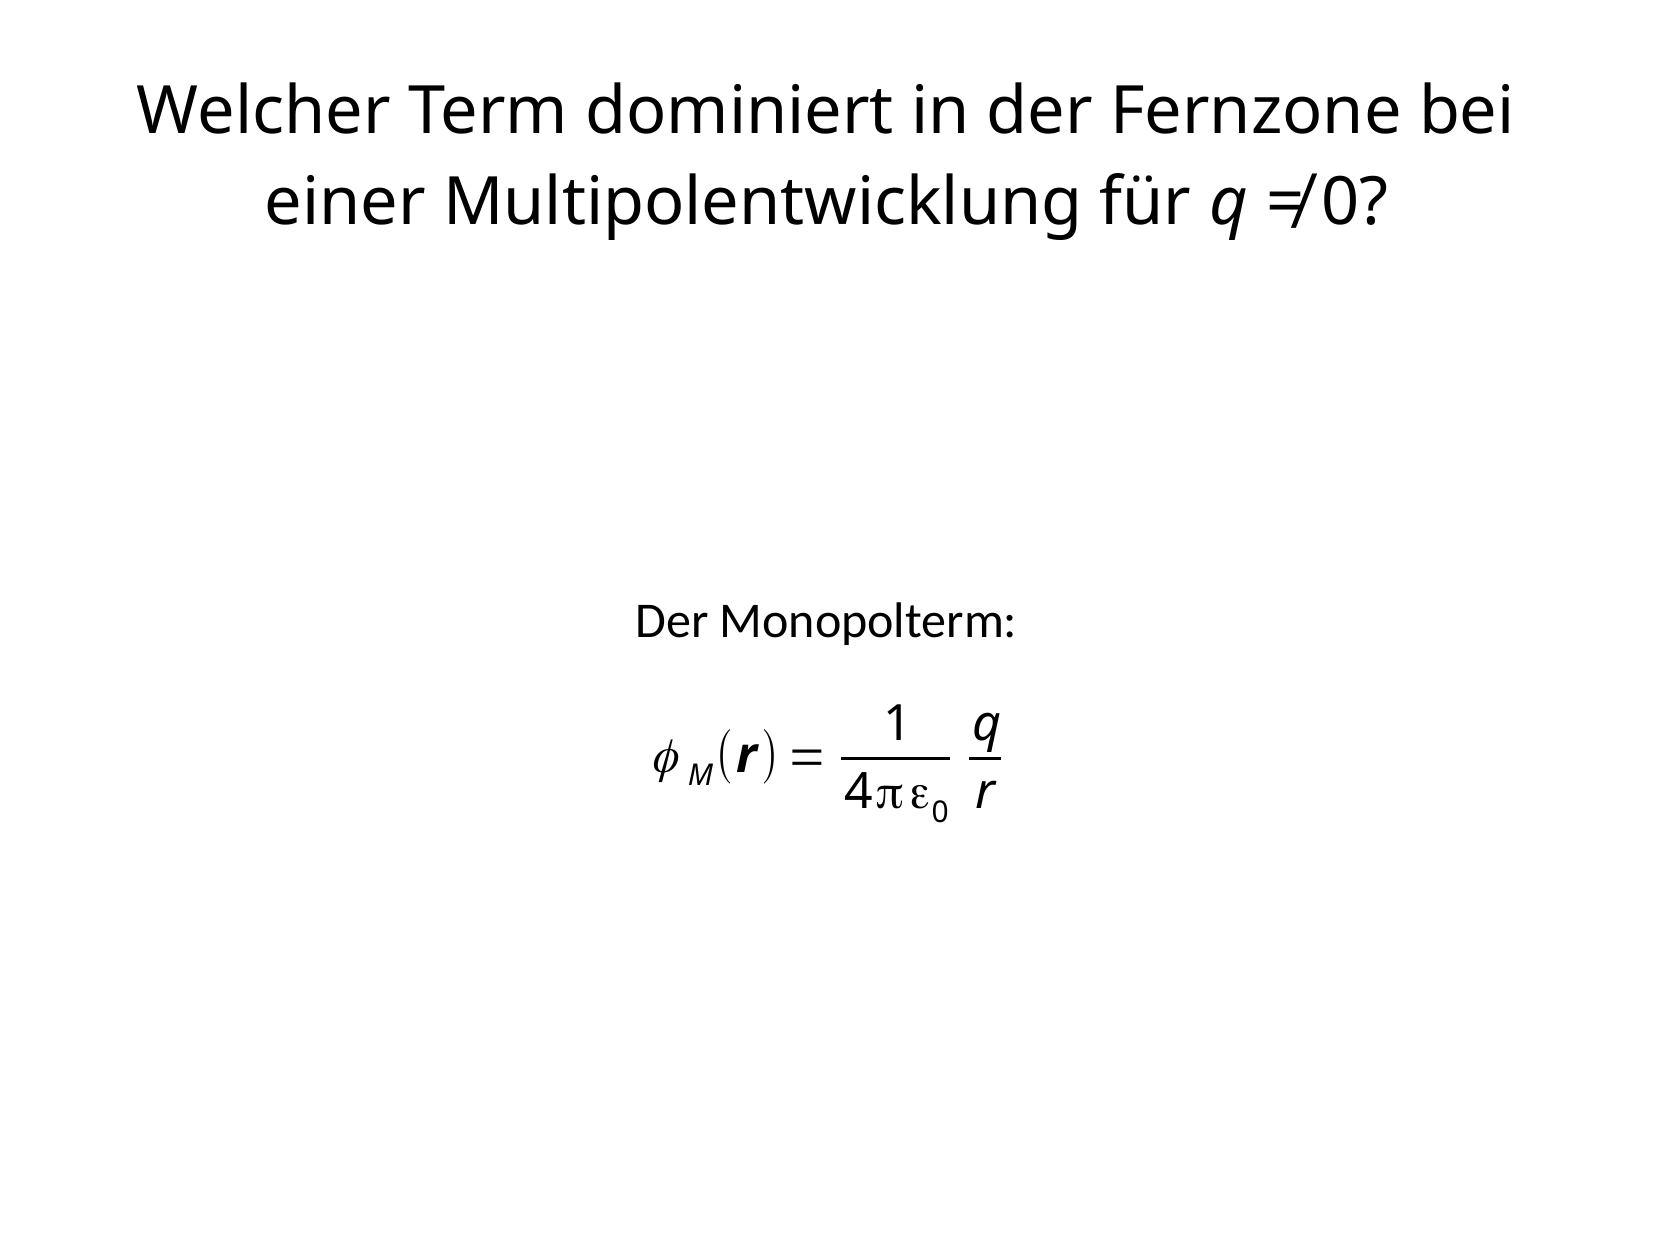

# Welcher Term dominiert in der Fernzone bei einer Multipolentwicklung für q ≠ 0?
Der Monopolterm: